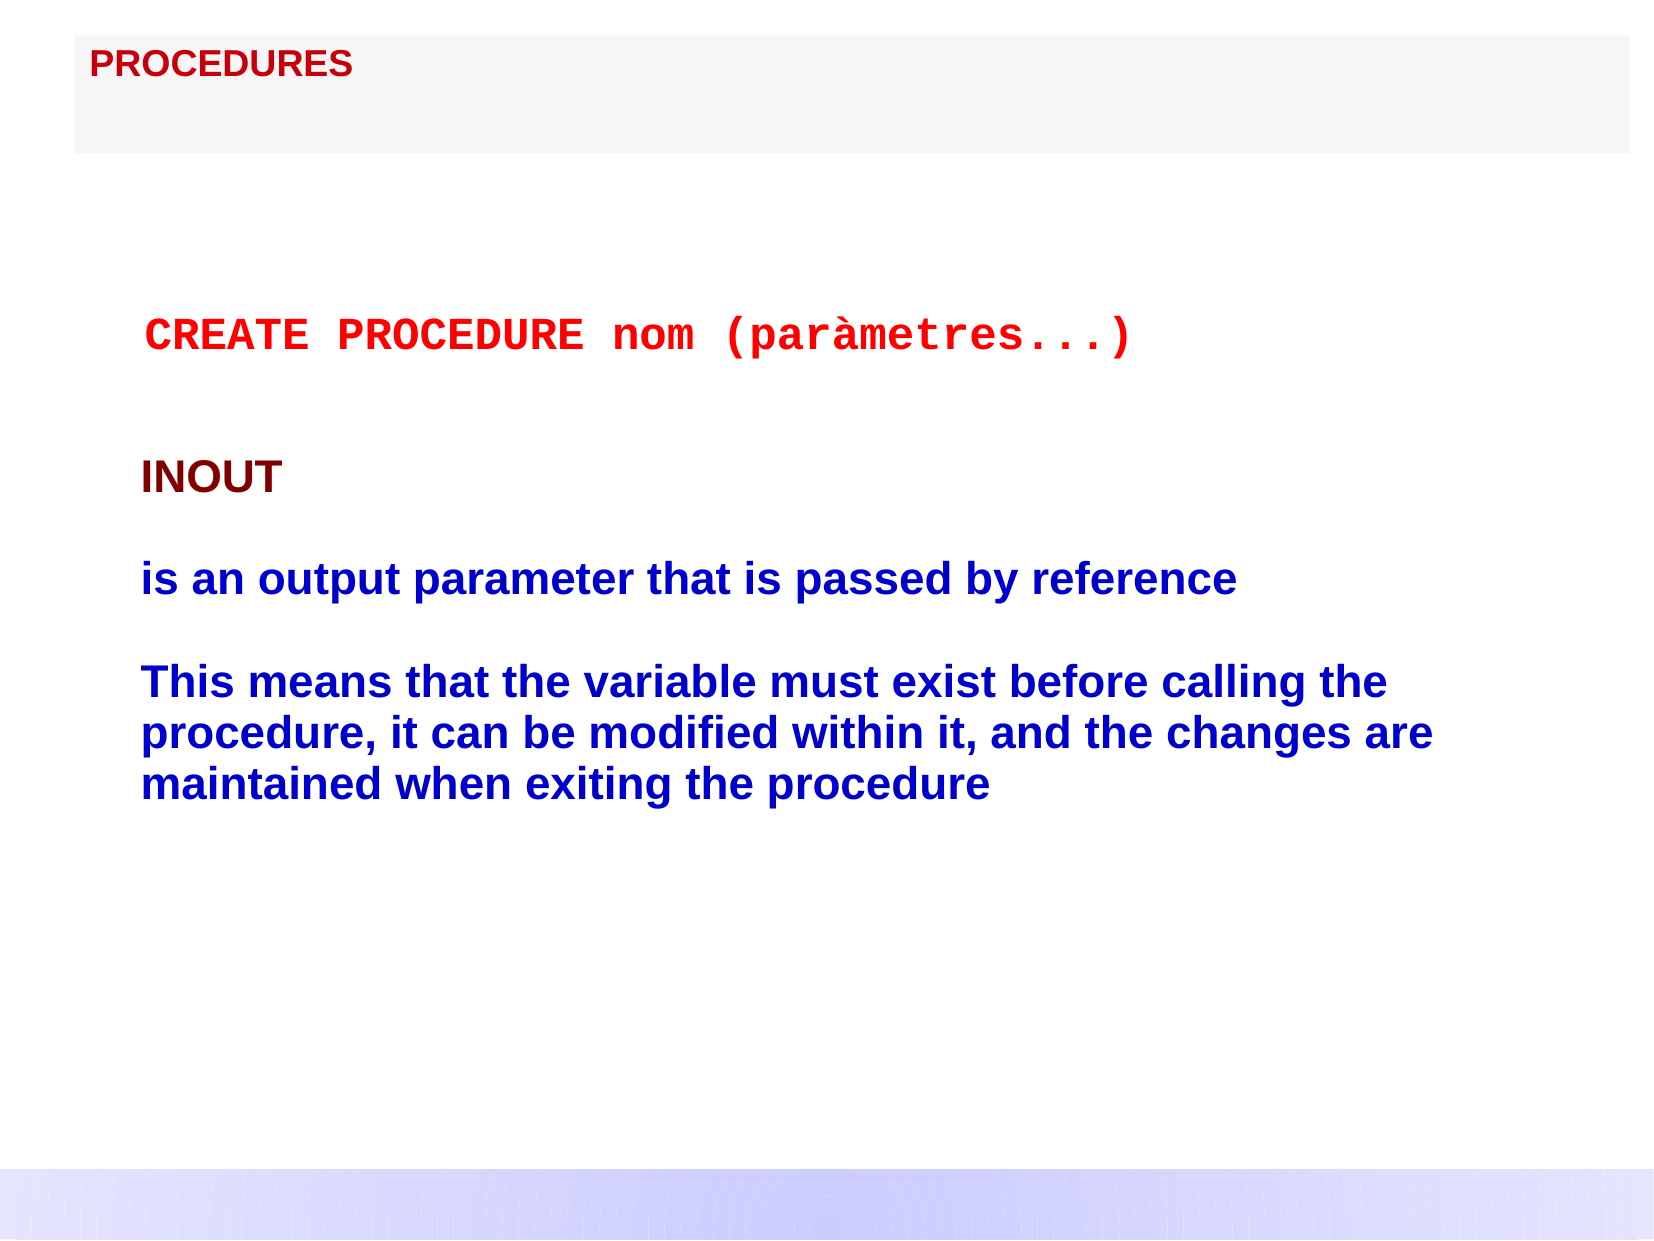

PROCEDURES
CREATE PROCEDURE nom (paràmetres...)
INOUT
is an output parameter that is passed by reference
This means that the variable must exist before calling the procedure, it can be modified within it, and the changes are maintained when exiting the procedure